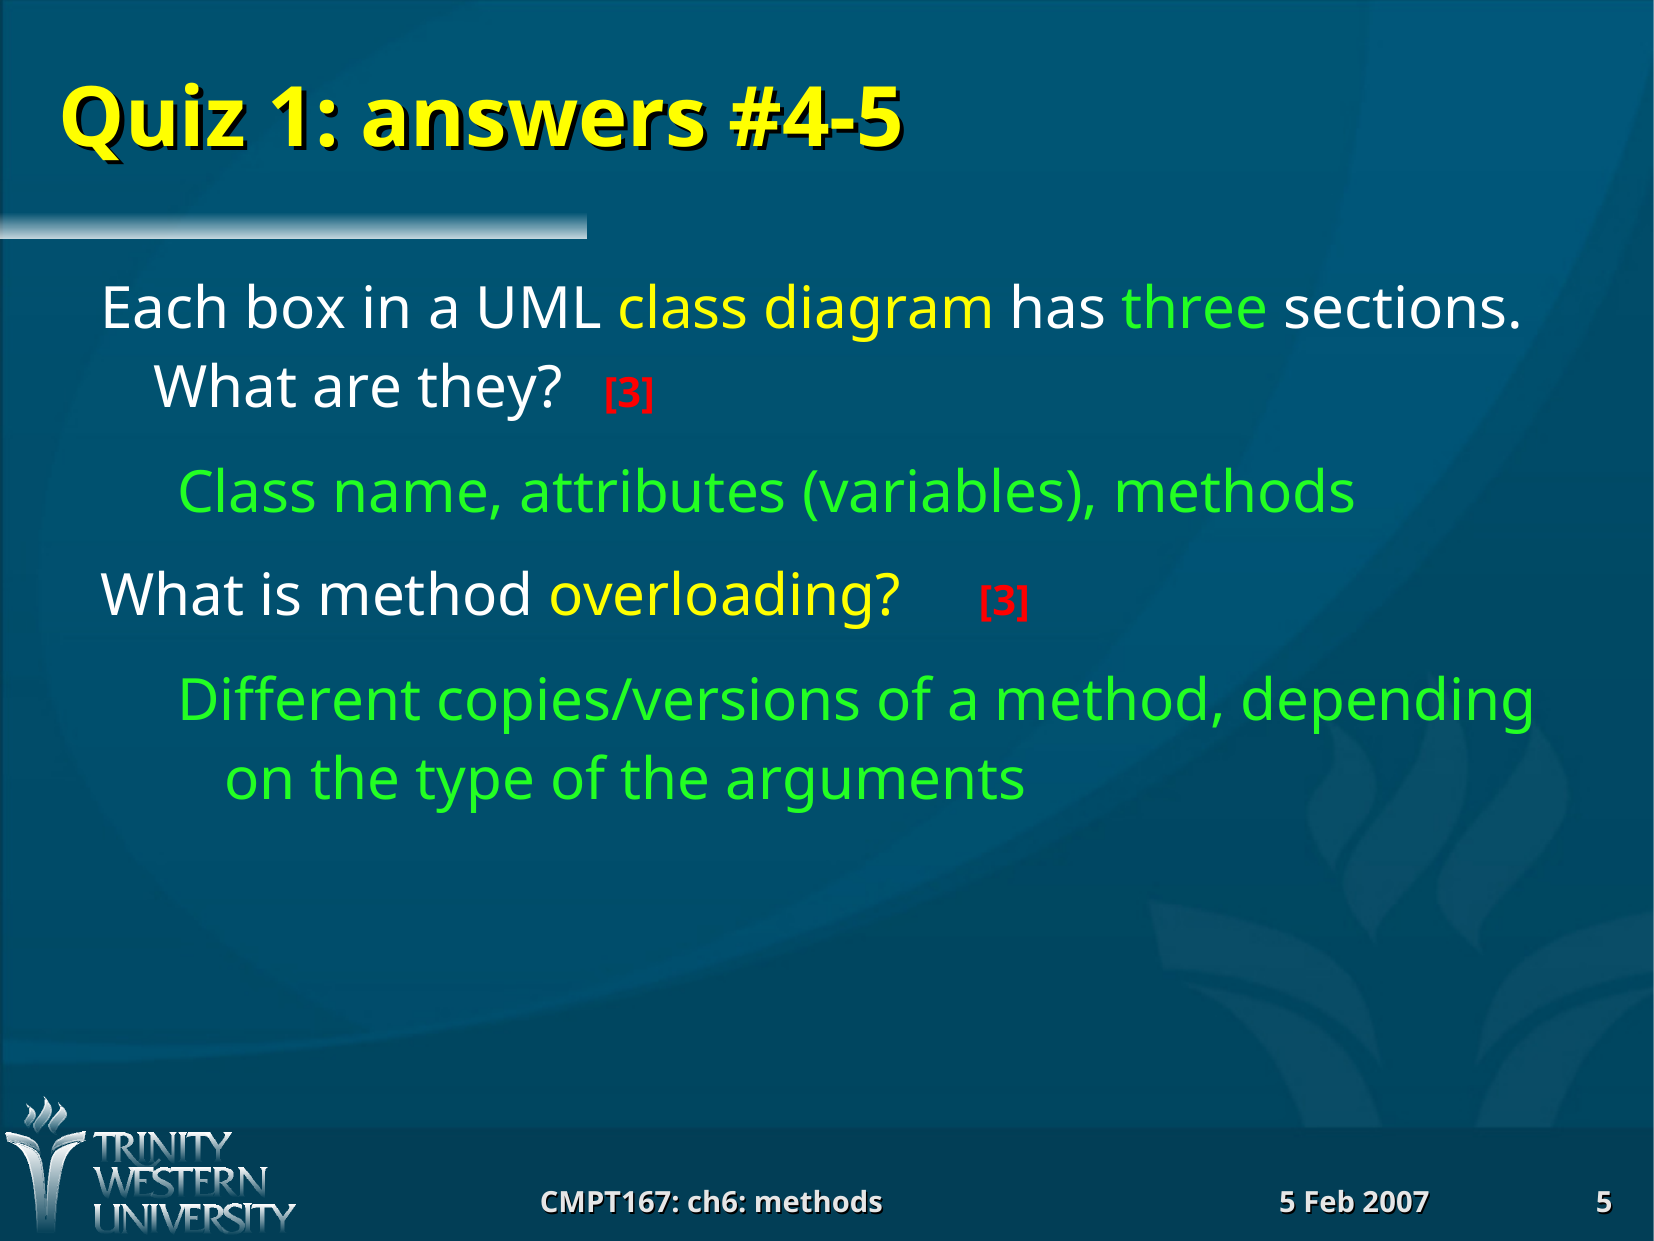

# Quiz 1: answers #4-5
Each box in a UML class diagram has three sections. What are they? 	[3]
Class name, attributes (variables), methods
What is method overloading? 	[3]
Different copies/versions of a method, depending on the type of the arguments
CMPT167: ch6: methods
5 Feb 2007
5